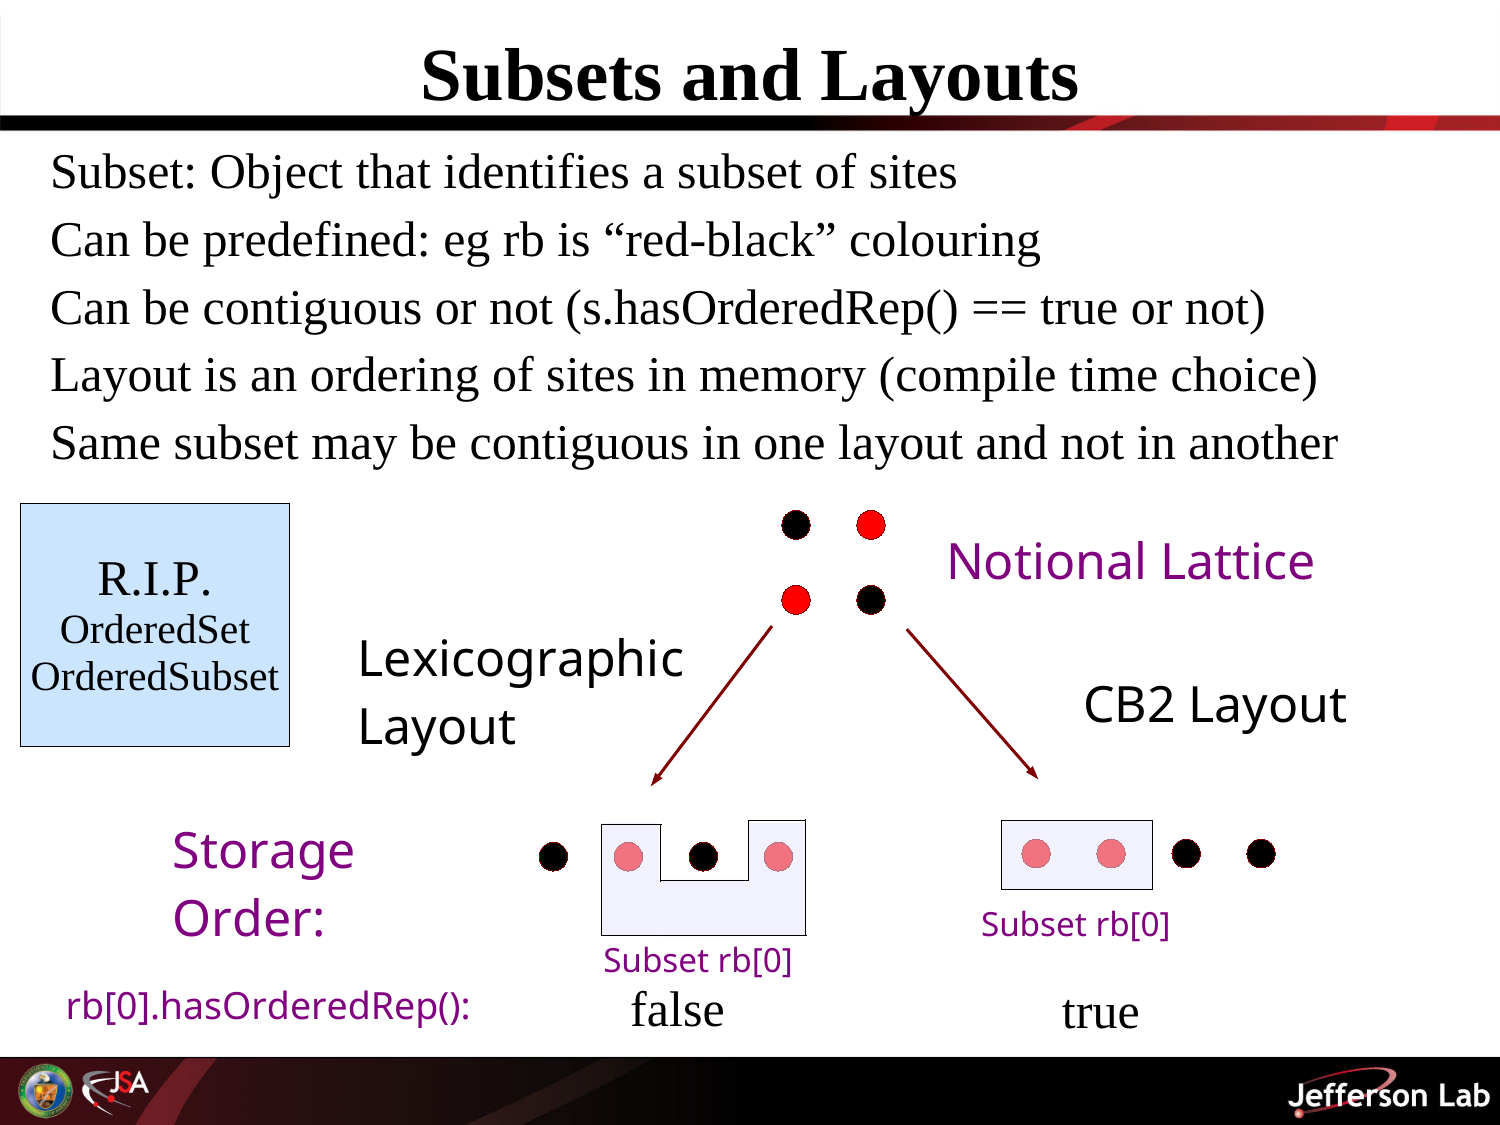

# Subsets and Layouts
Subset: Object that identifies a subset of sites
Can be predefined: eg rb is “red-black” colouring
Can be contiguous or not (s.hasOrderedRep() == true or not)
Layout is an ordering of sites in memory (compile time choice)
Same subset may be contiguous in one layout and not in another
R.I.P.
OrderedSet
OrderedSubset
Notional Lattice
Lexicographic
Layout
CB2 Layout
Storage Order:
Subset rb[0]
Subset rb[0]
false
true
rb[0].hasOrderedRep():